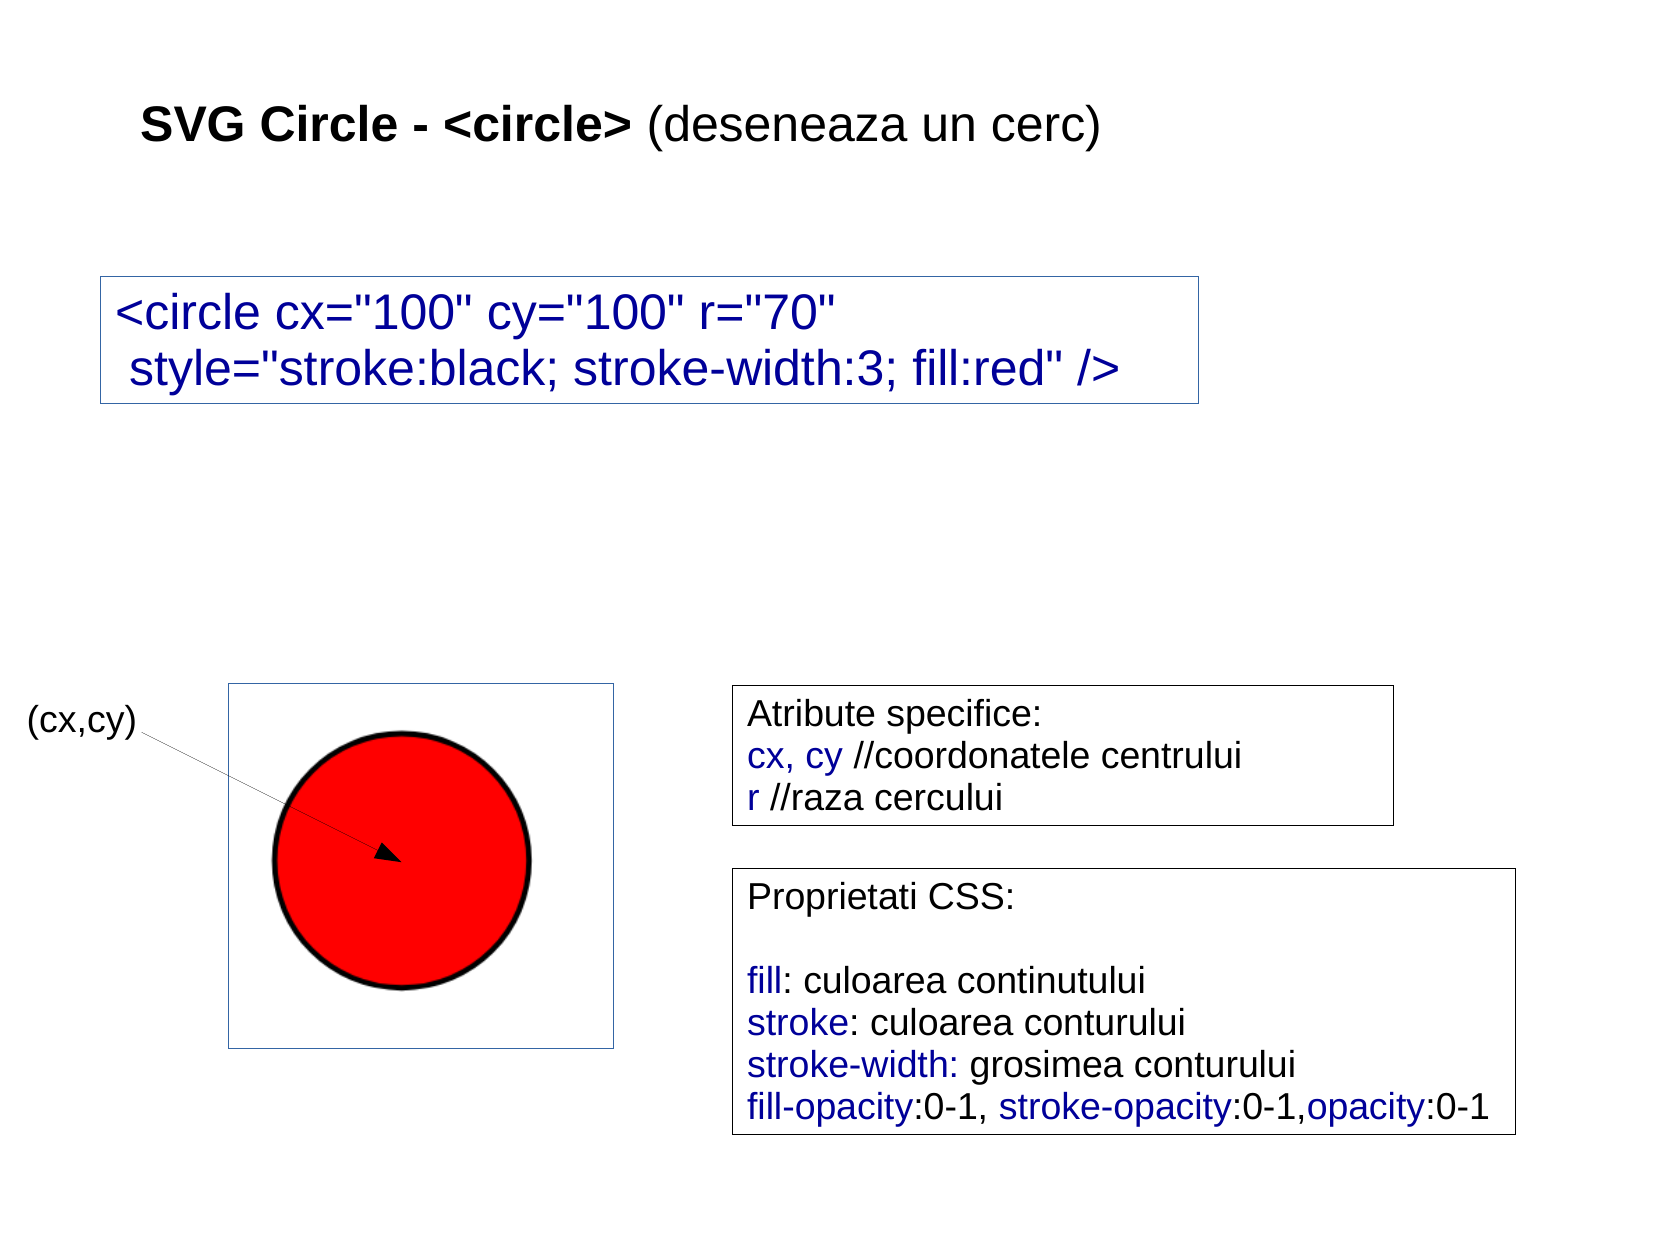

SVG Circle - <circle> (deseneaza un cerc)
<circle cx="100" cy="100" r="70"
 style="stroke:black; stroke-width:3; fill:red" />
Atribute specifice:
cx, cy //coordonatele centrului
r //raza cercului
(cx,cy)
Proprietati CSS:
fill: culoarea continutului
stroke: culoarea conturului
stroke-width: grosimea conturului
fill-opacity:0-1, stroke-opacity:0-1,opacity:0-1